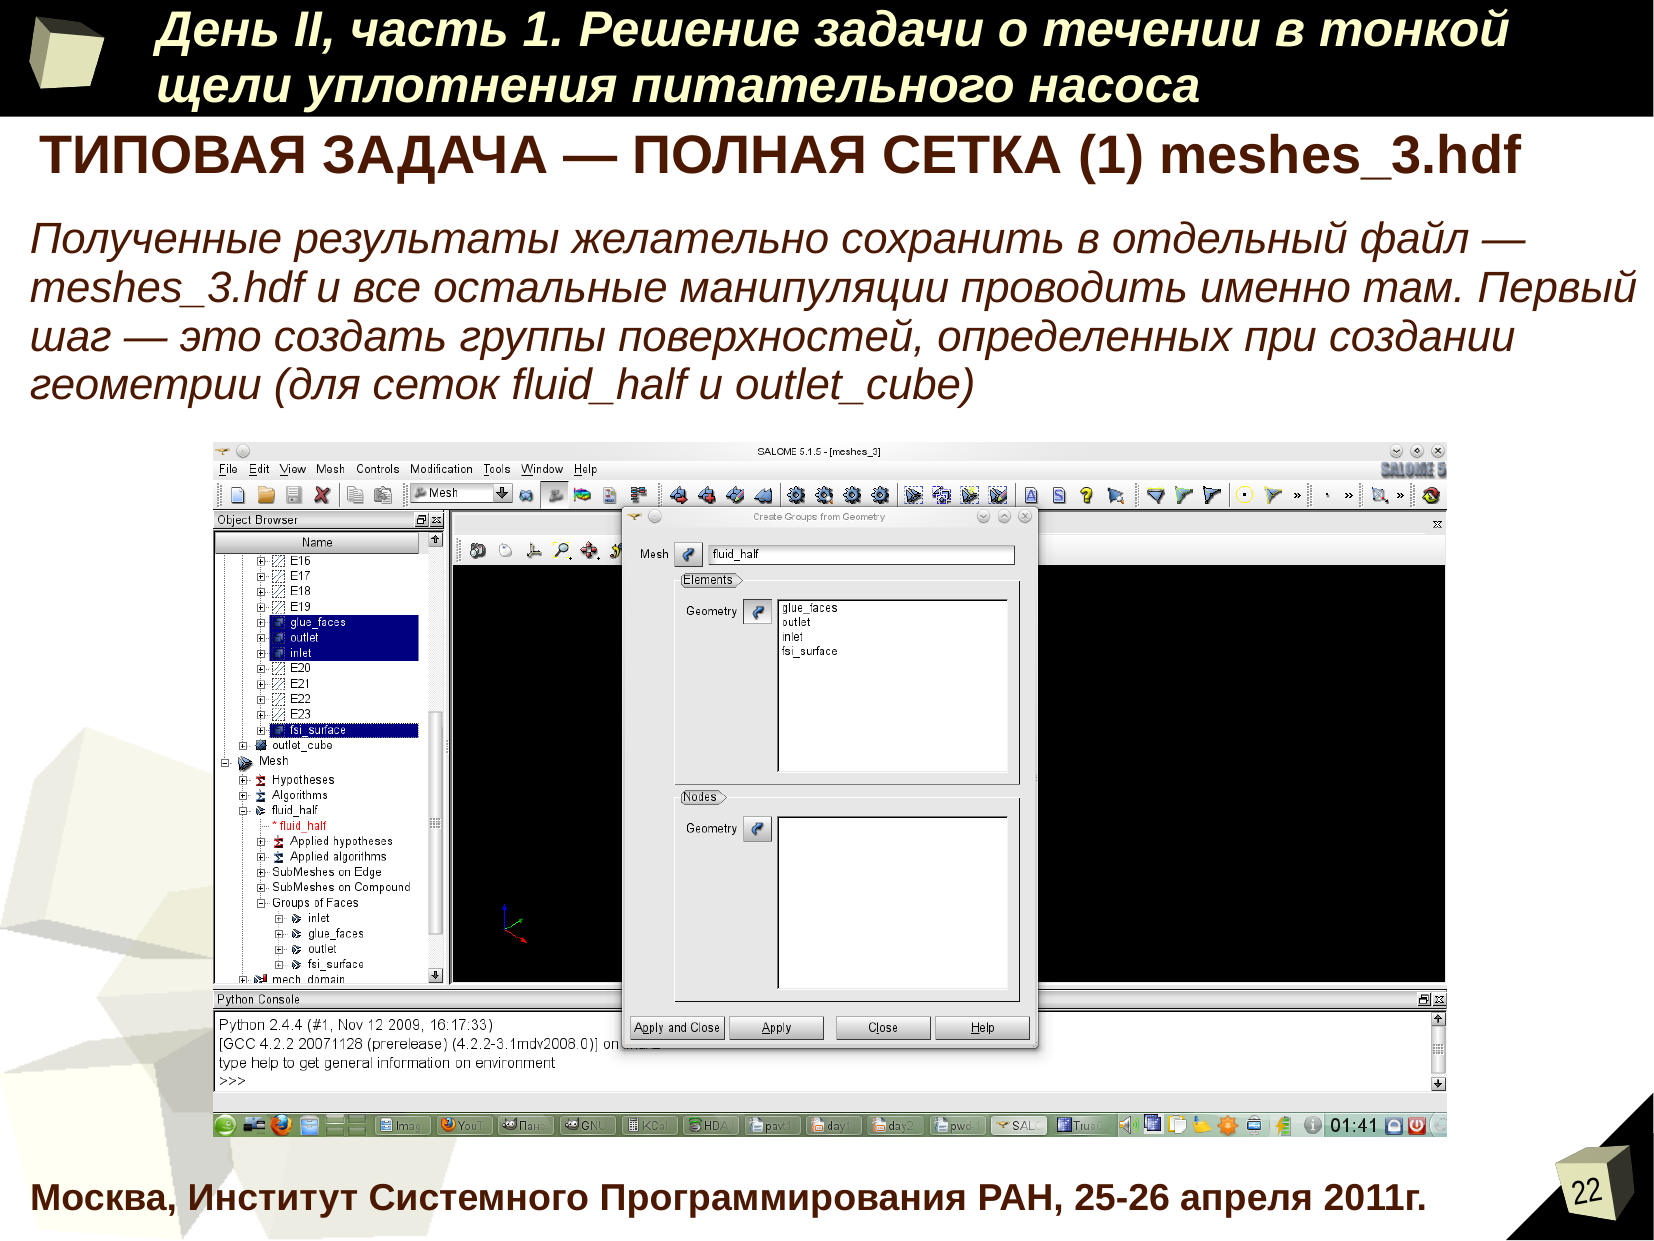

ТИПОВАЯ ЗАДАЧА — ПОЛНАЯ СЕТКА (1) meshes_3.hdf
Полученные результаты желательно сохранить в отдельный файл — meshes_3.hdf и все остальные манипуляции проводить именно там. Первый шаг — это создать группы поверхностей, определенных при создании геометрии (для сеток fluid_half и outlet_cube)